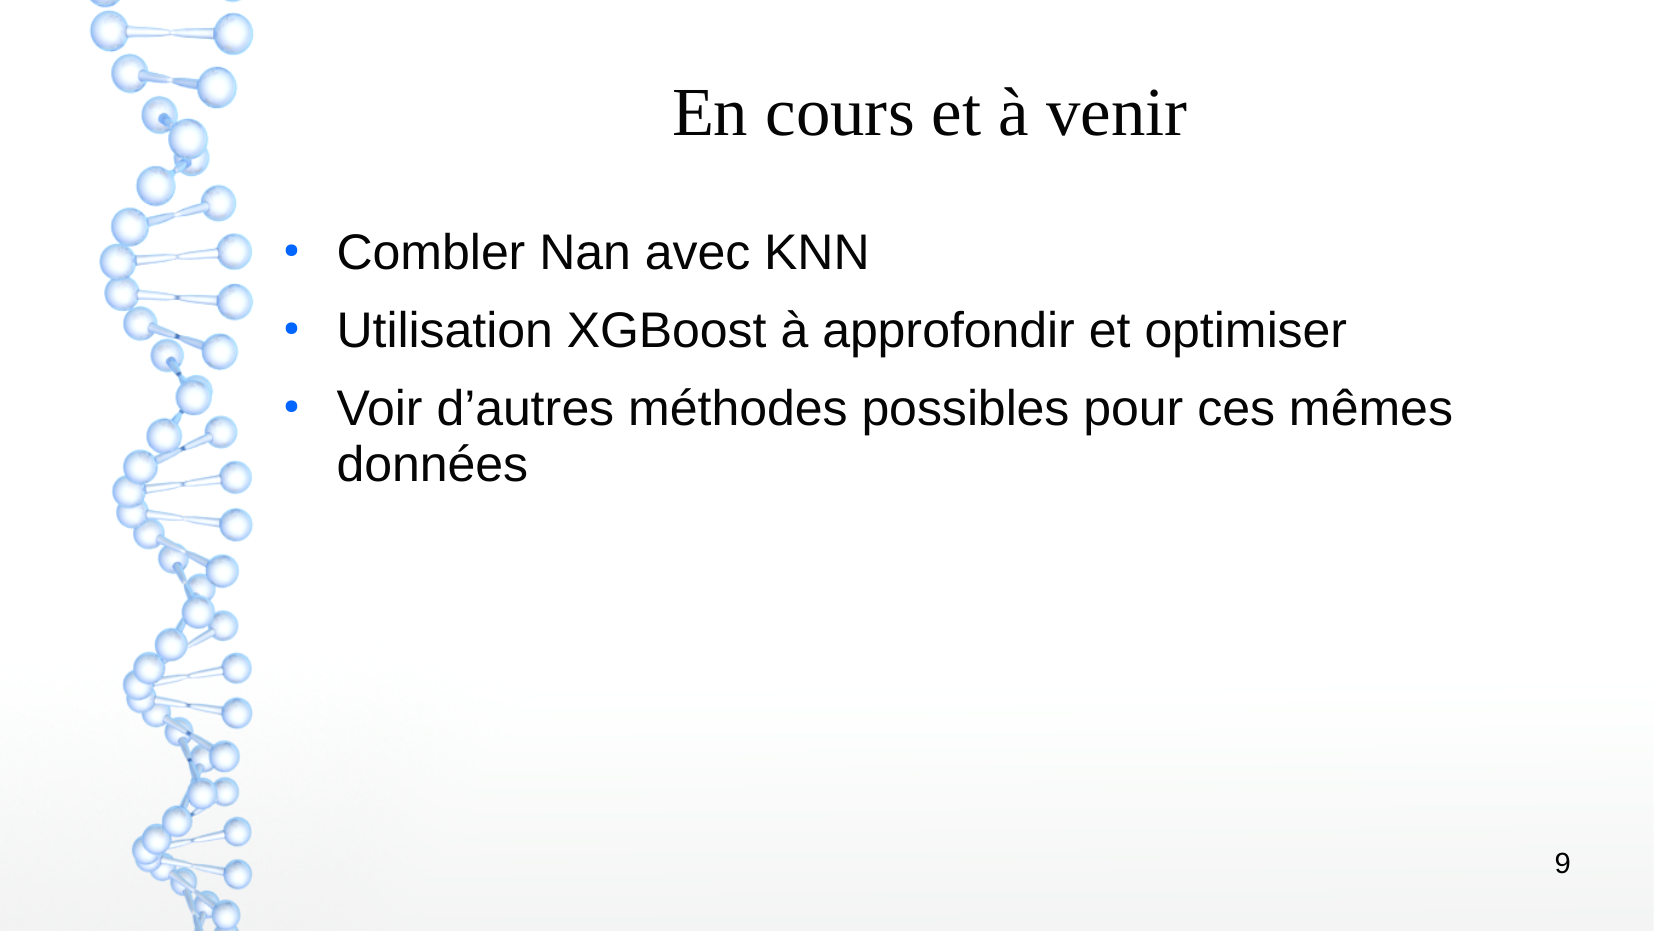

# En cours et à venir
Combler Nan avec KNN
Utilisation XGBoost à approfondir et optimiser
Voir d’autres méthodes possibles pour ces mêmes données
9